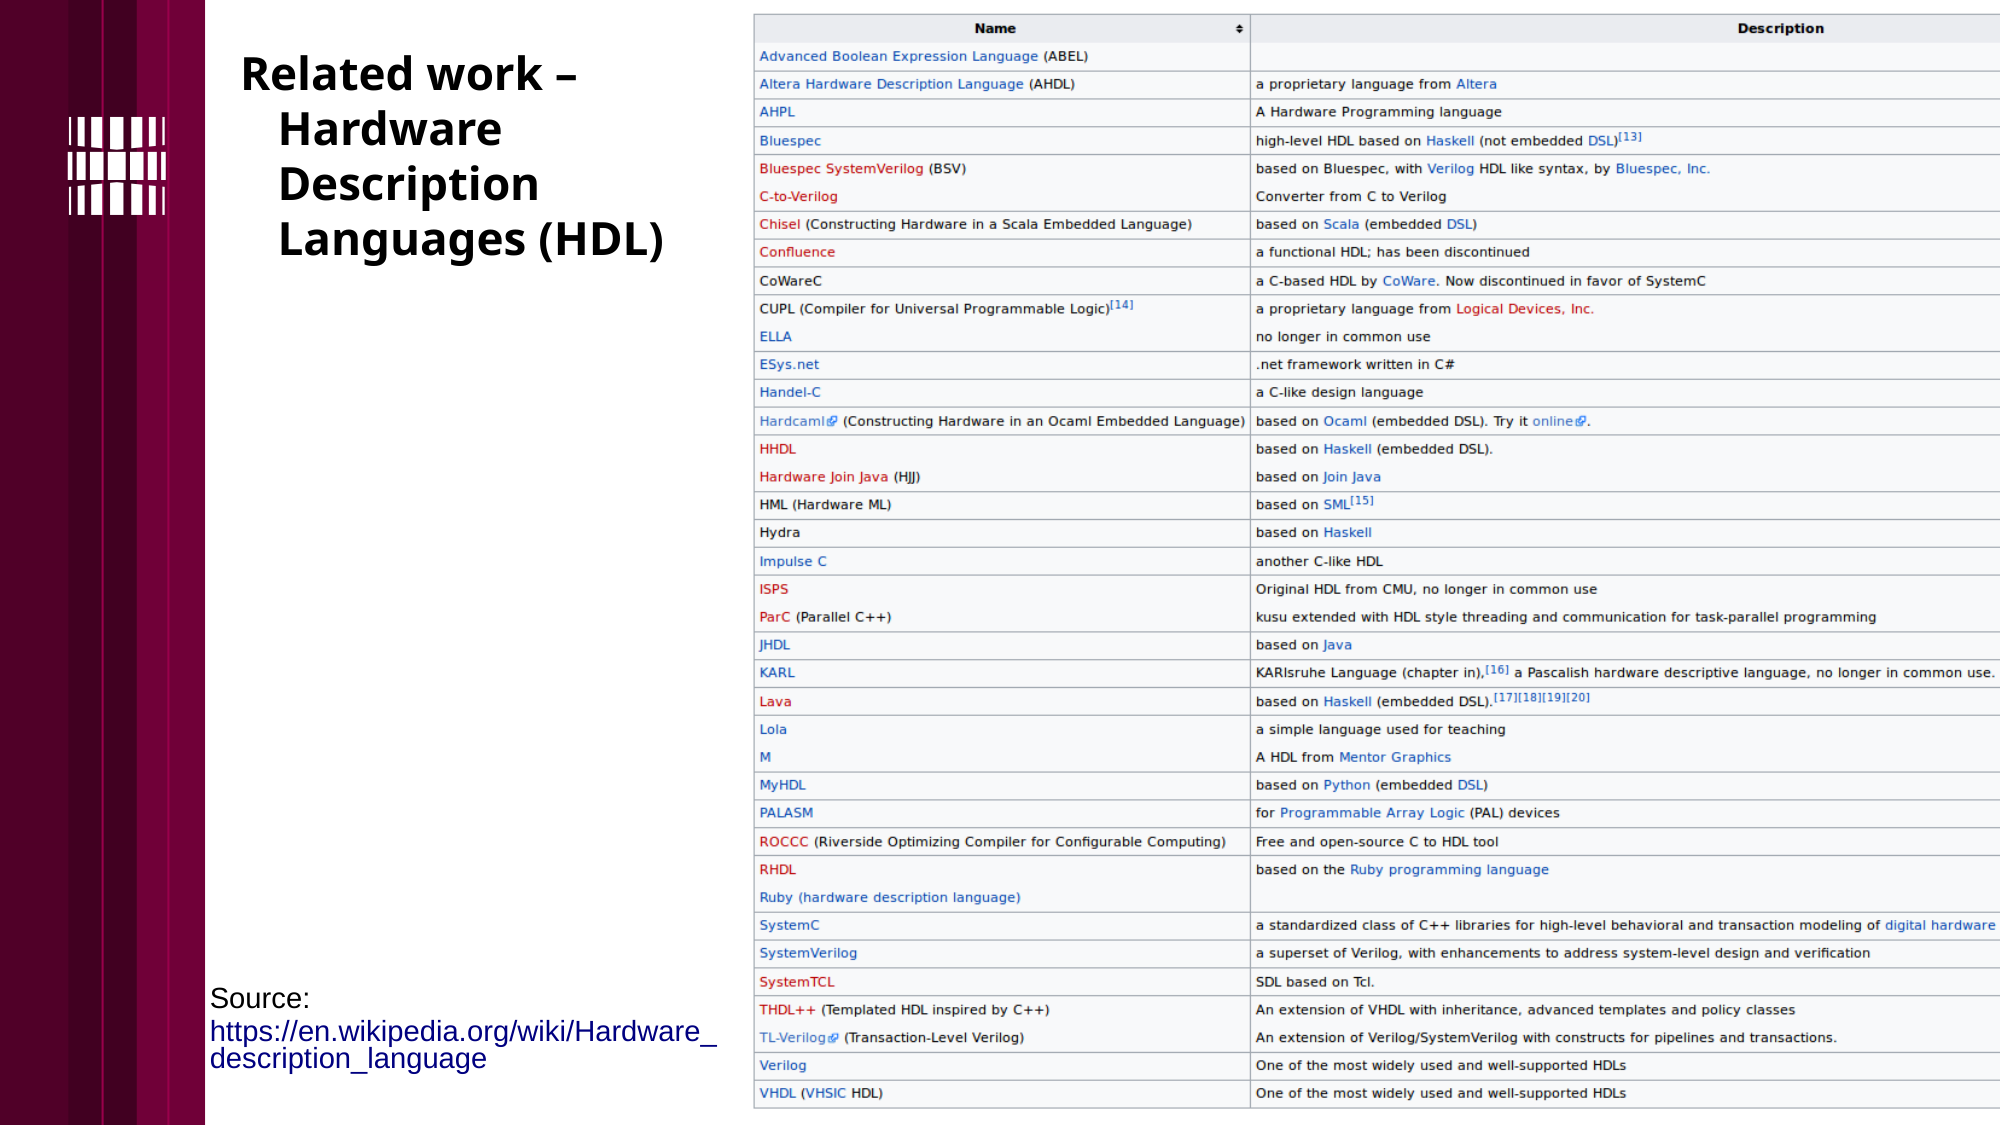

# Related work – Hardware Description Languages (HDL)
Source: https://en.wikipedia.org/wiki/Hardware_description_language